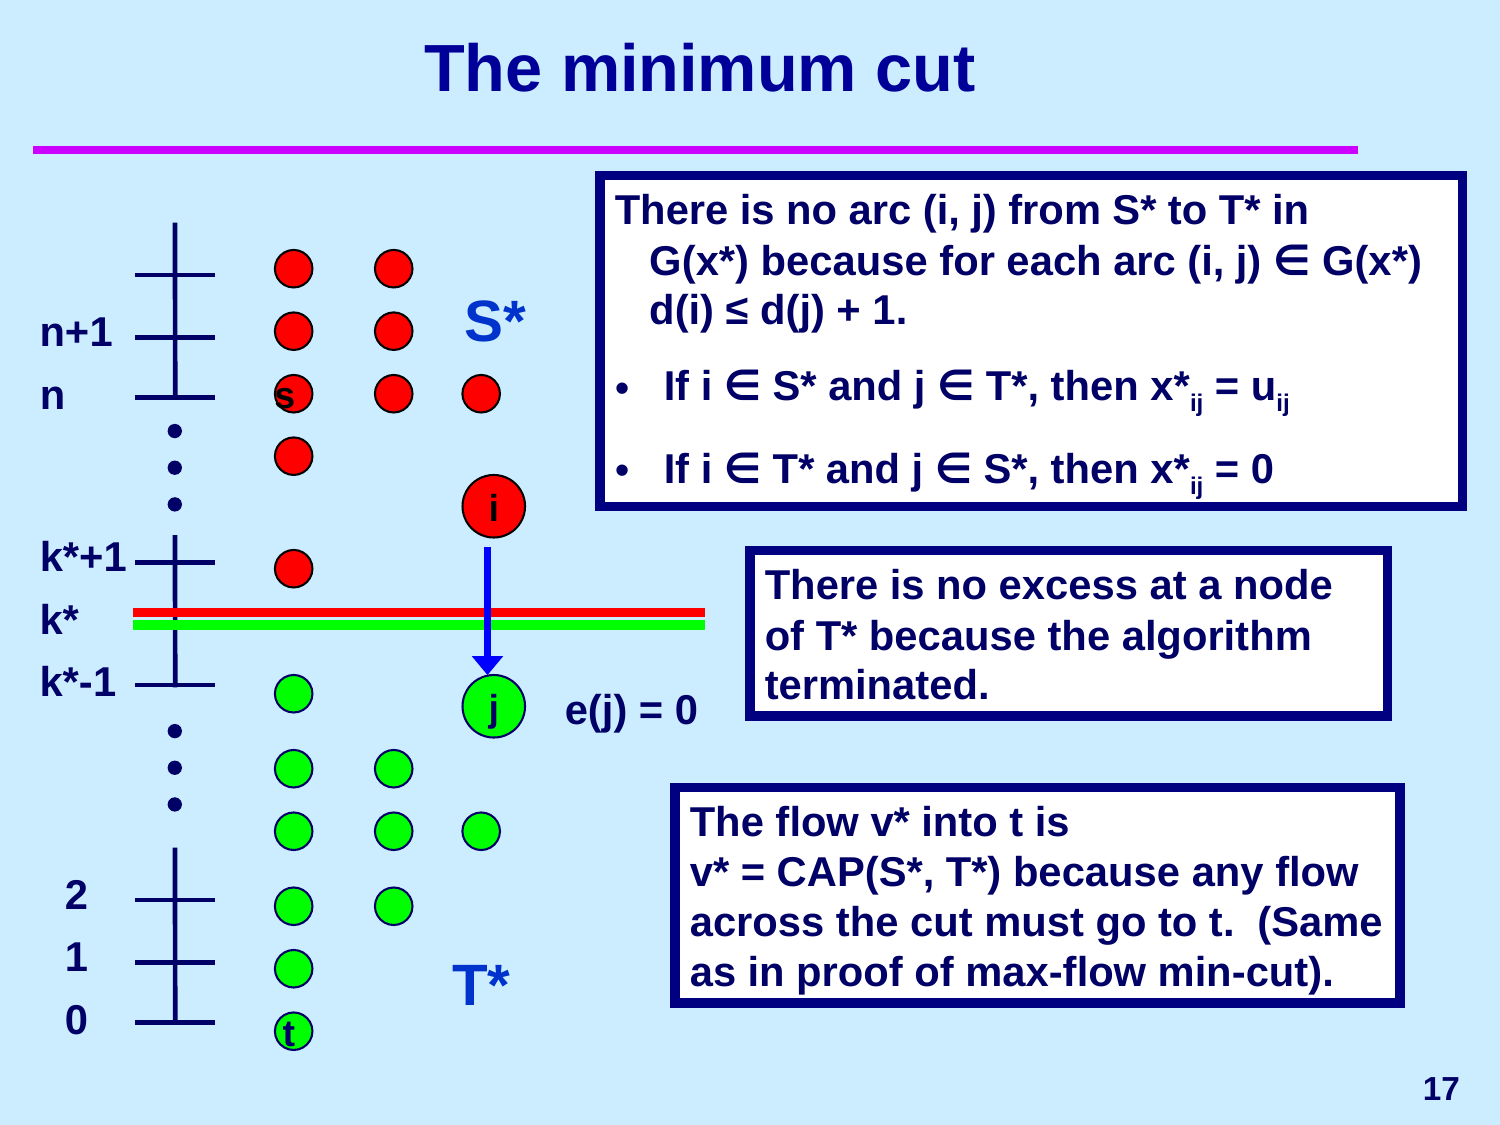

# The minimum cut
There is no arc (i, j) from S* to T* in
 G(x*) because for each arc (i, j) ∈ G(x*)
 d(i) ≤ d(j) + 1.
 If i ∈ S* and j ∈ T*, then x*ij = uij
 If i ∈ T* and j ∈ S*, then x*ij = 0
S*
n+1
n
s
k*+1
k*
k*-1
2
1
T*
0
t
i
j
e(j) = 0
There is no excess at a node of T* because the algorithm terminated.
The flow v* into t is
v* = CAP(S*, T*) because any flow across the cut must go to t. (Same as in proof of max-flow min-cut).